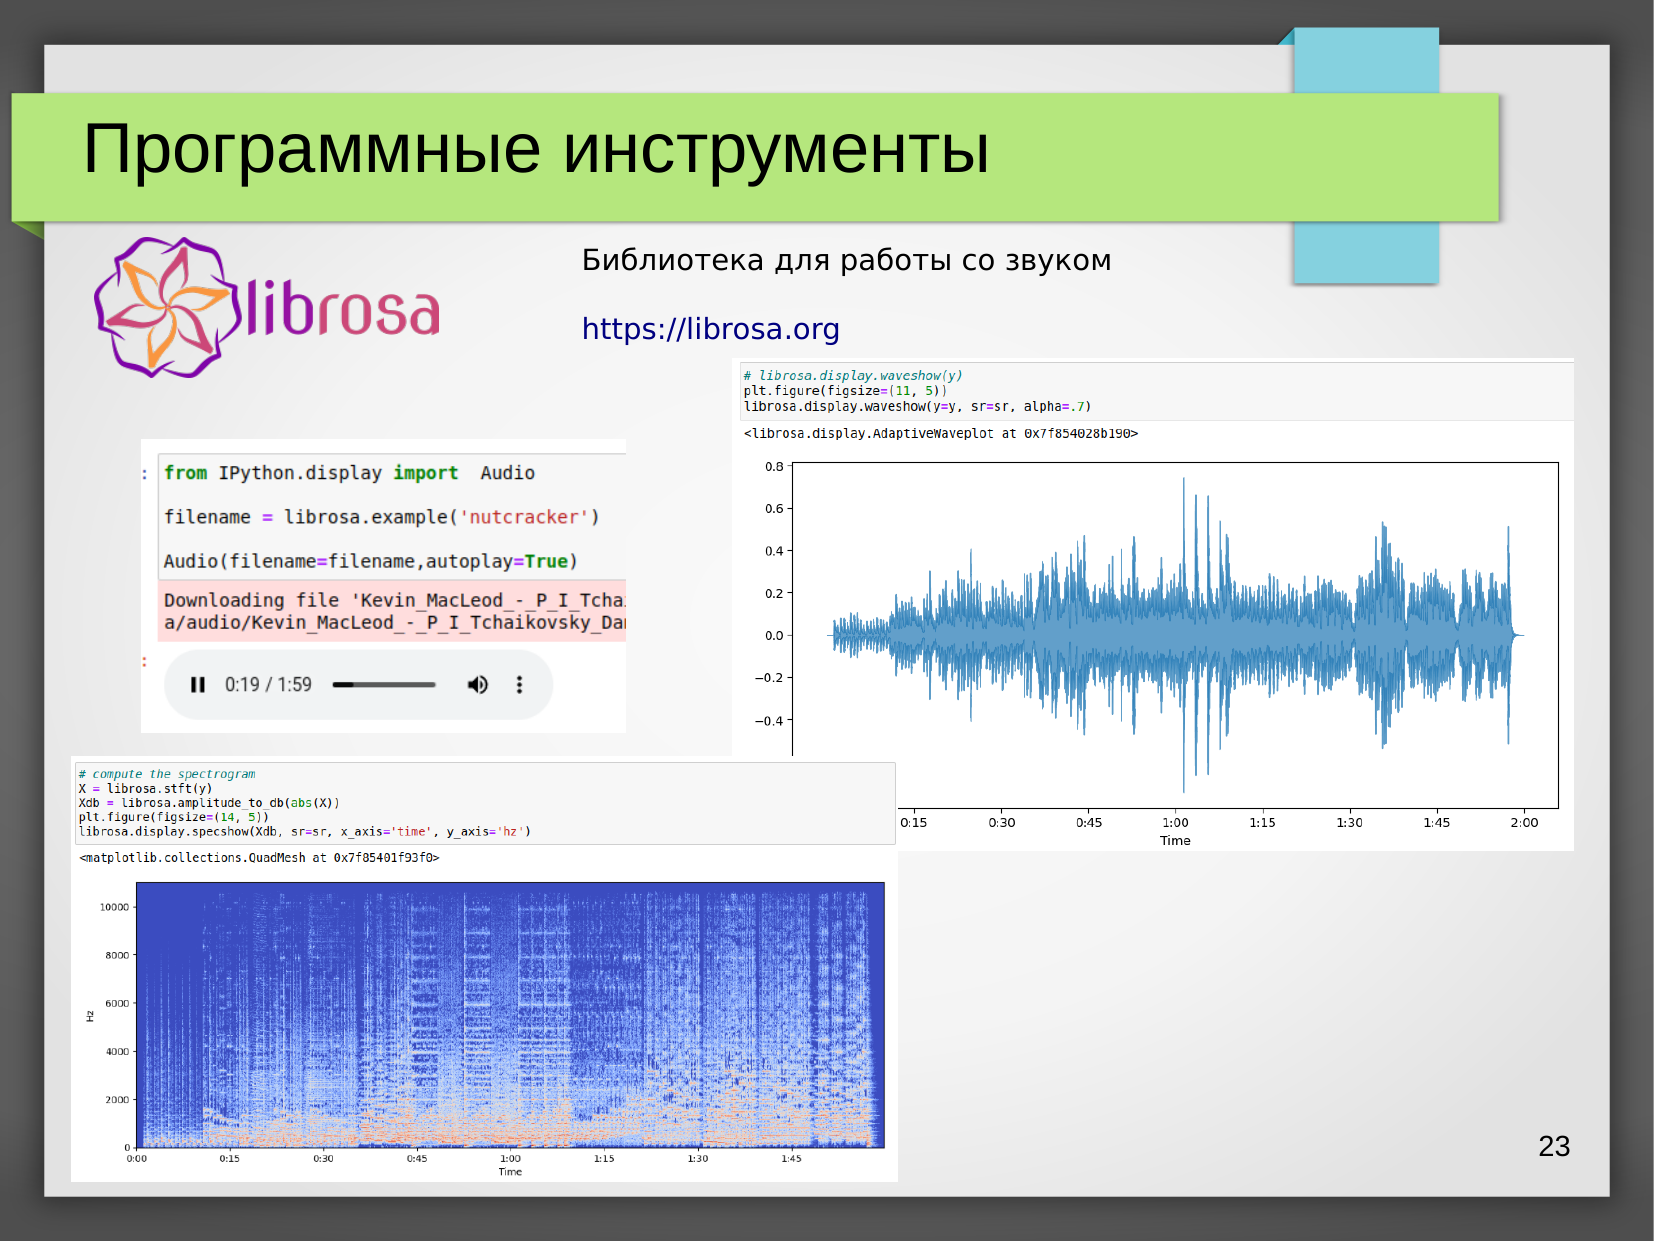

# Программные инструменты
Библиотека для работы со звуком
https://librosa.org
23